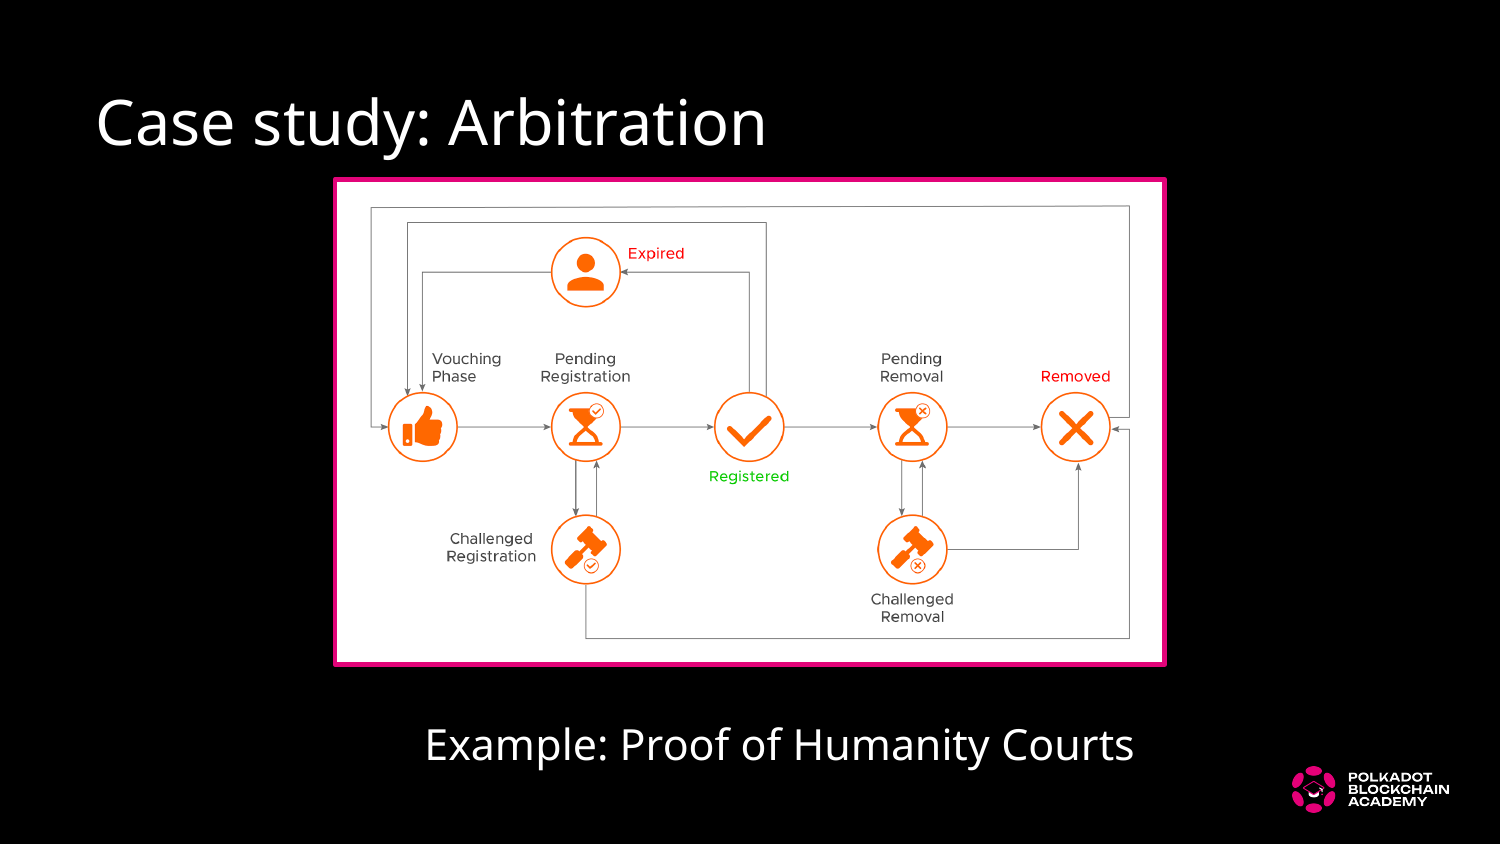

# Case study: Arbitration
Example: Proof of Humanity Courts